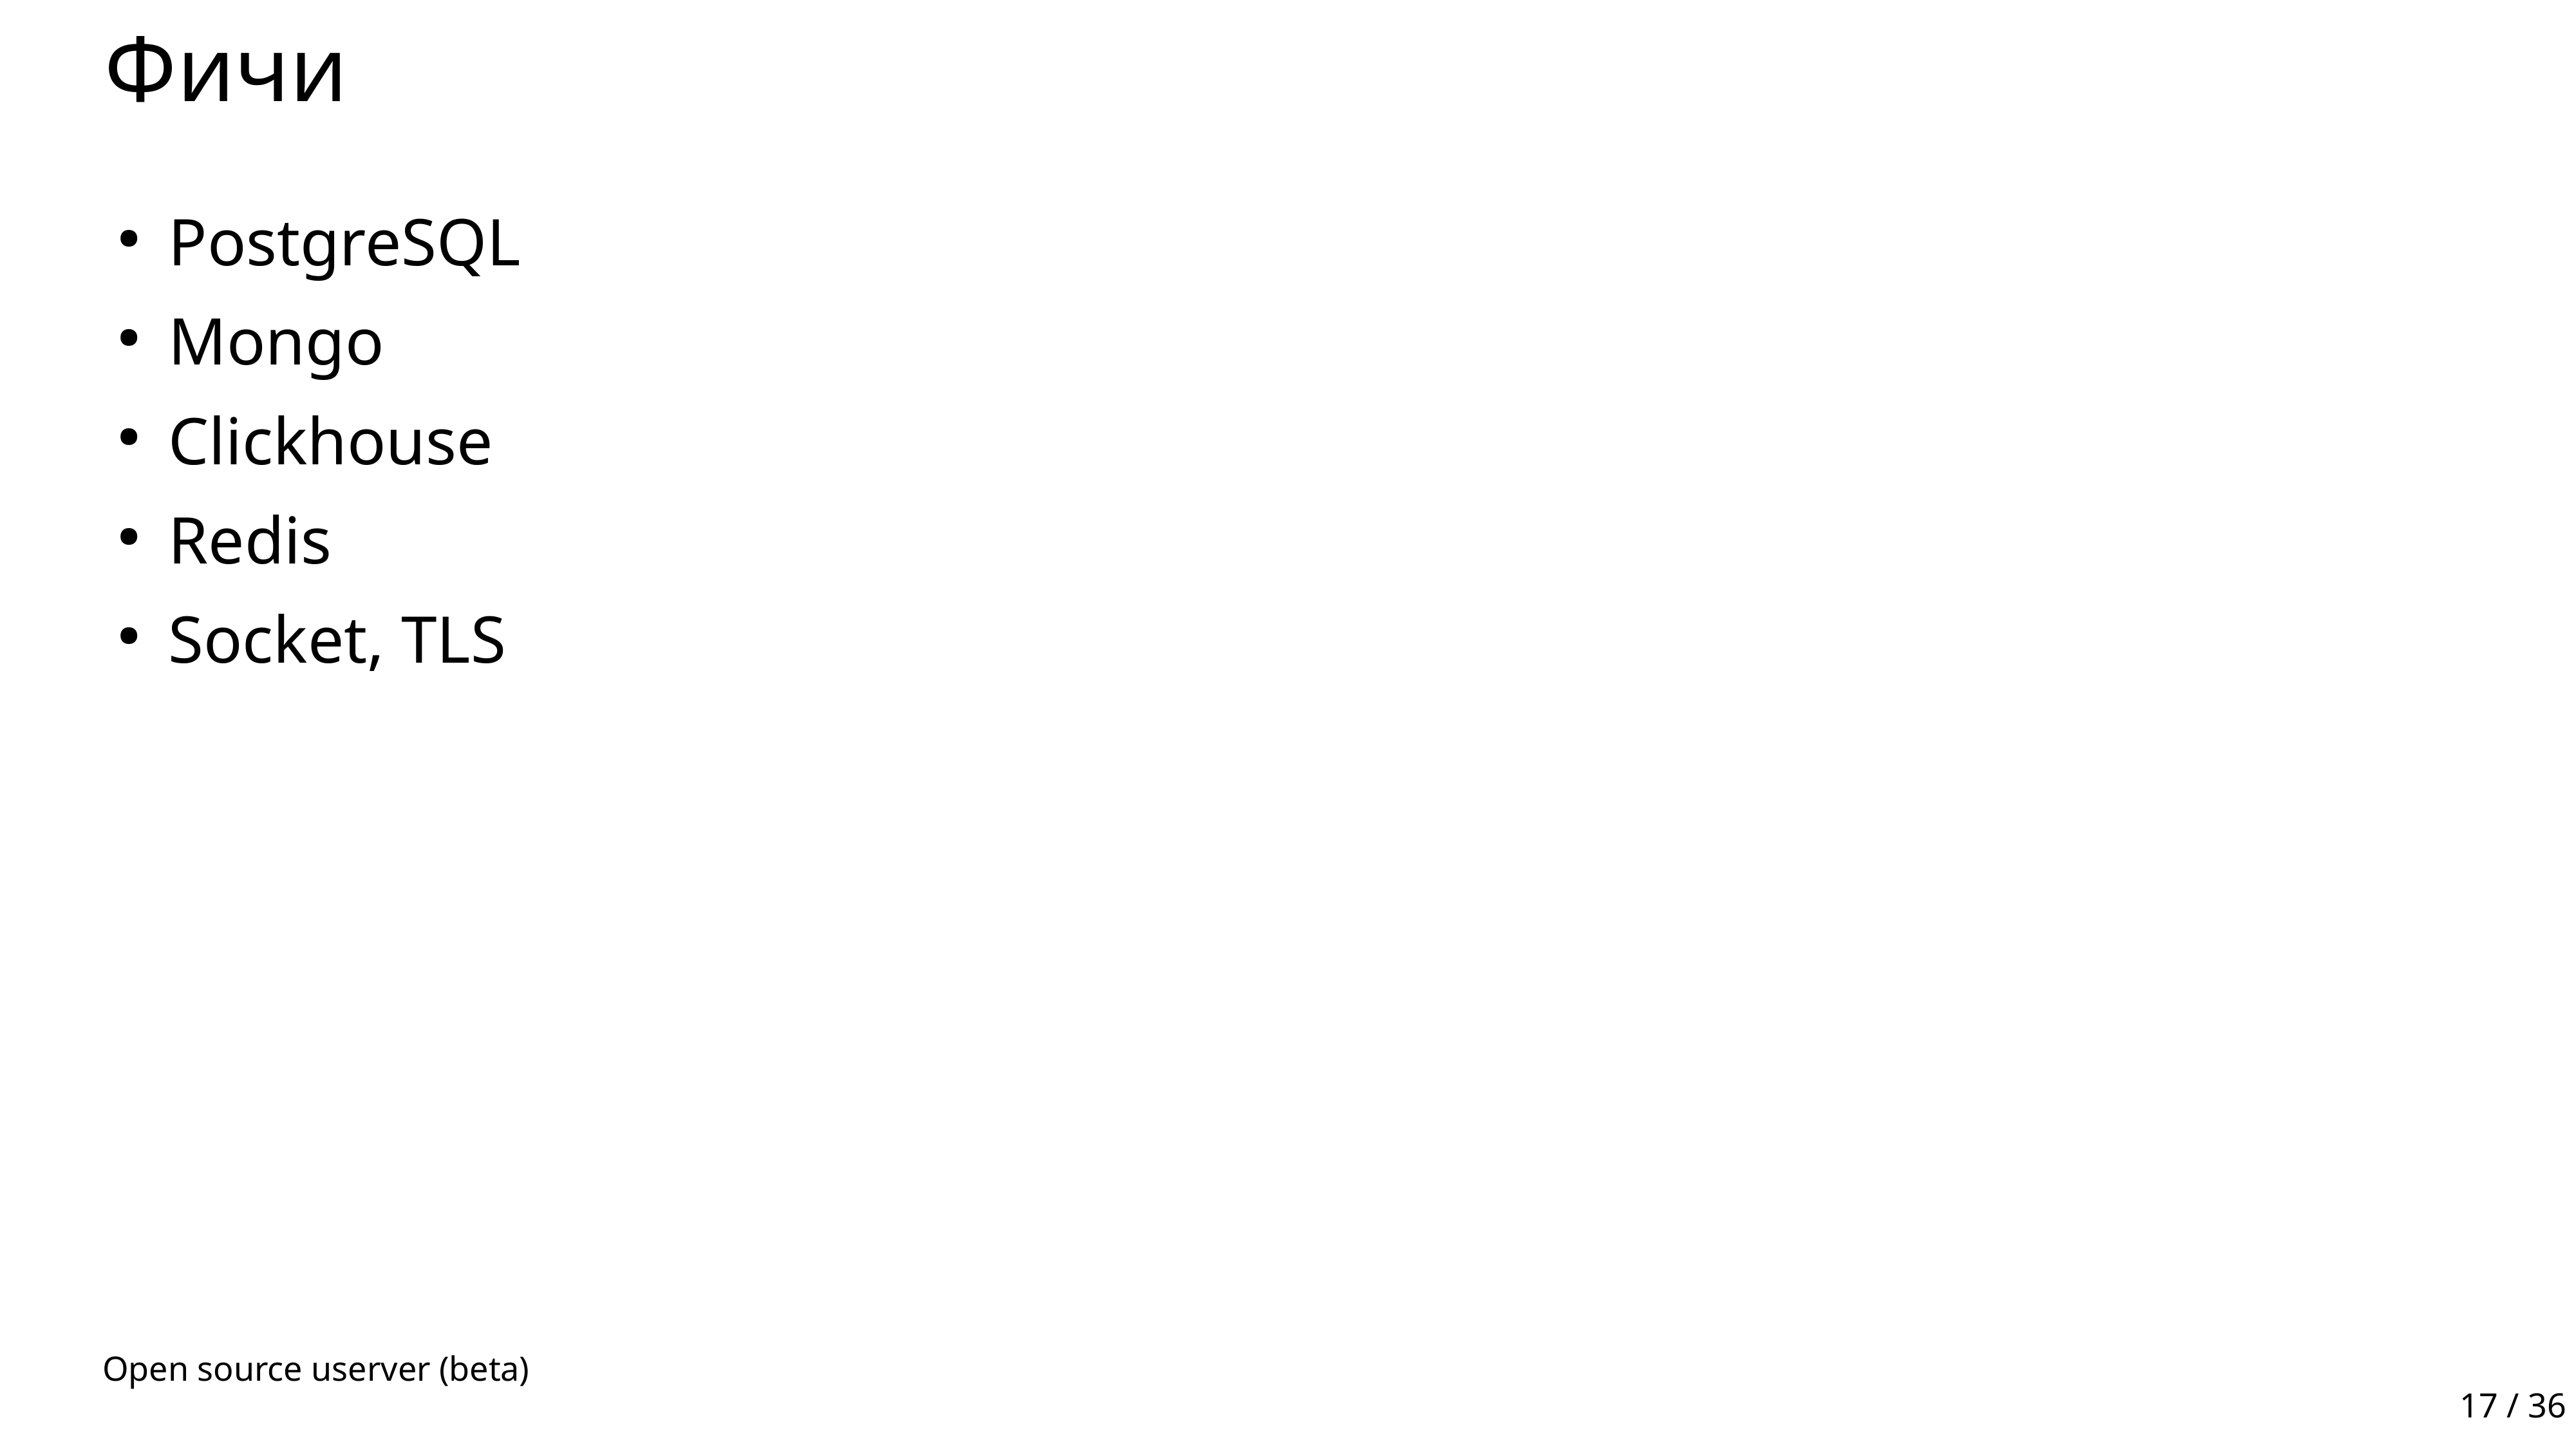

Фичи
# PostgreSQL
 Mongo
 Clickhouse
 Redis
 Socket, TLS
Open source userver (beta)